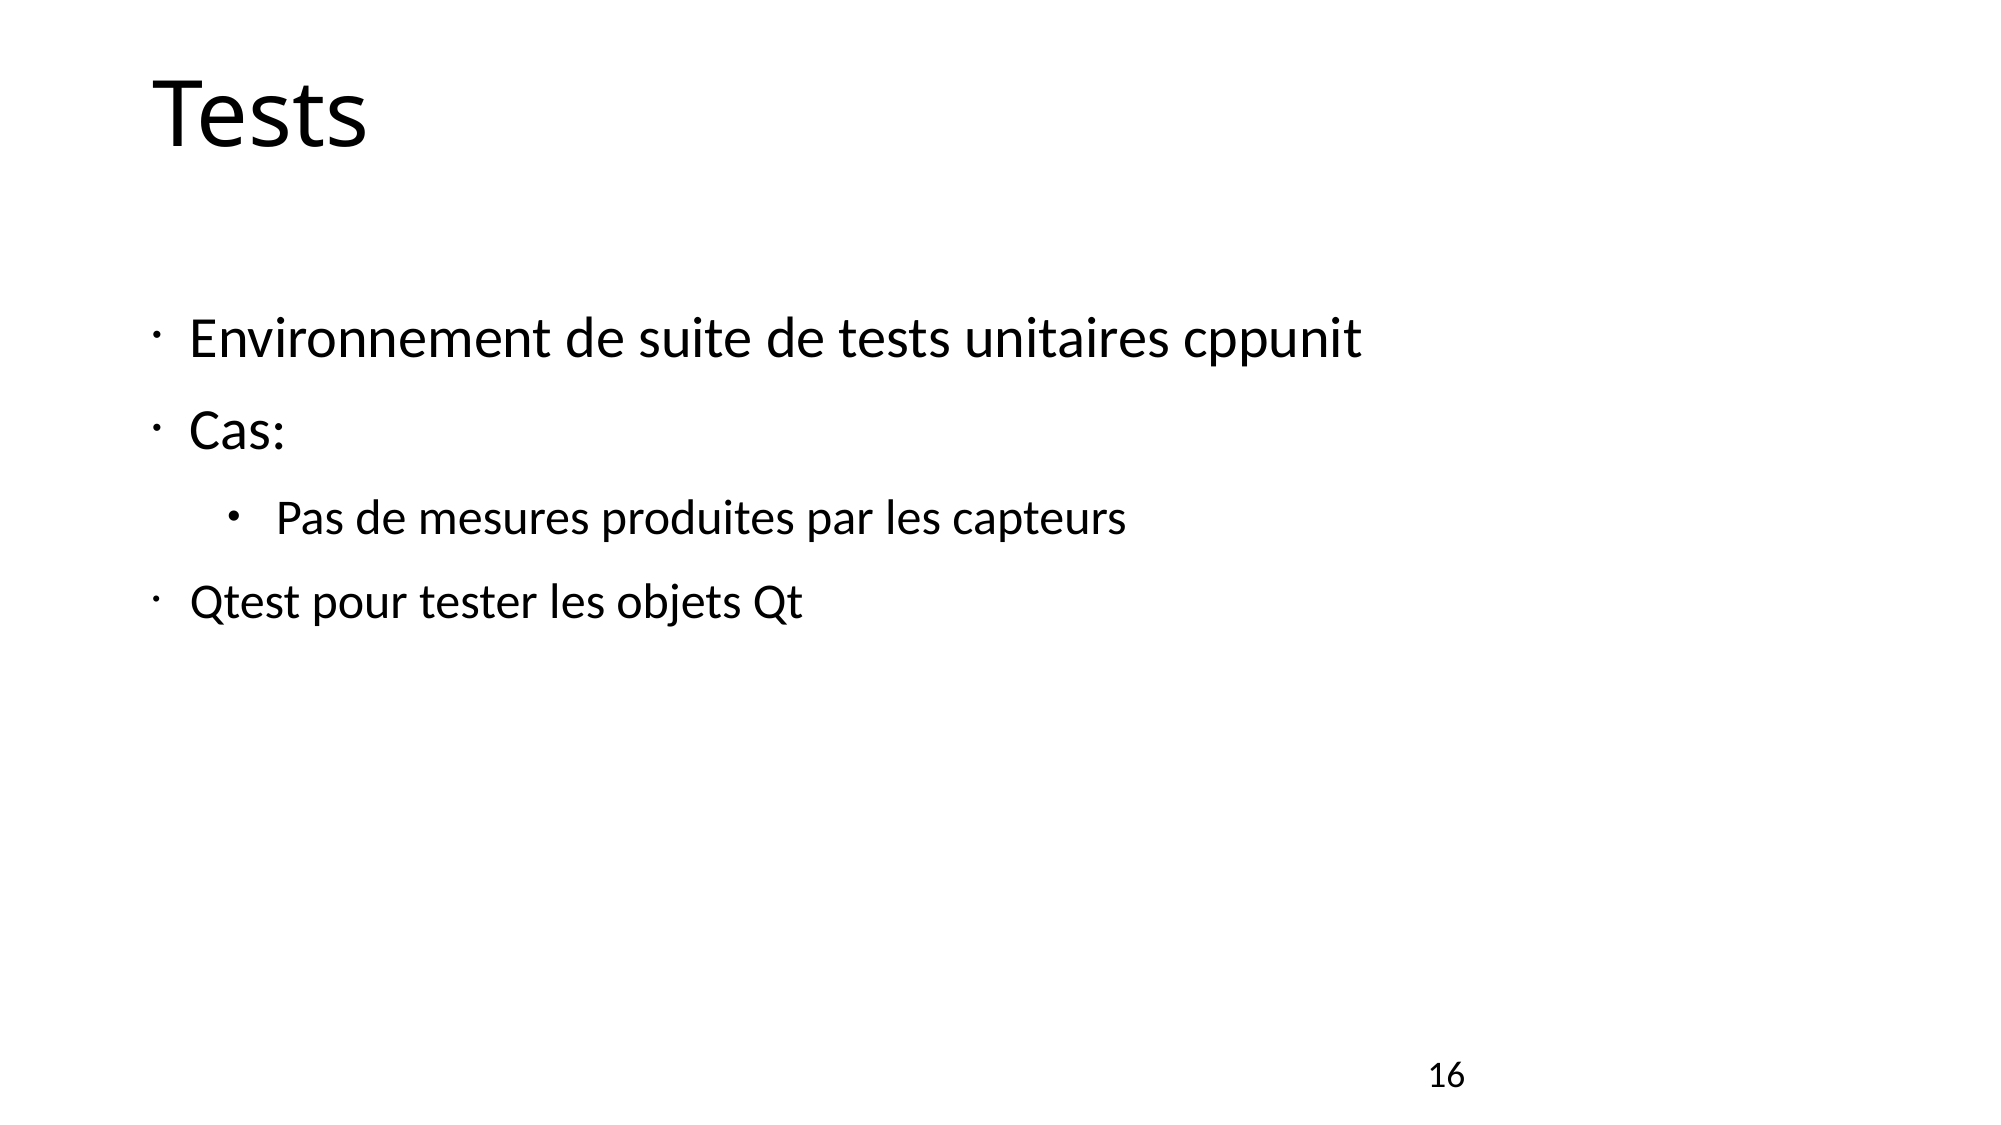

# Tests
Environnement de suite de tests unitaires cppunit
Cas:
 Pas de mesures produites par les capteurs
Qtest pour tester les objets Qt